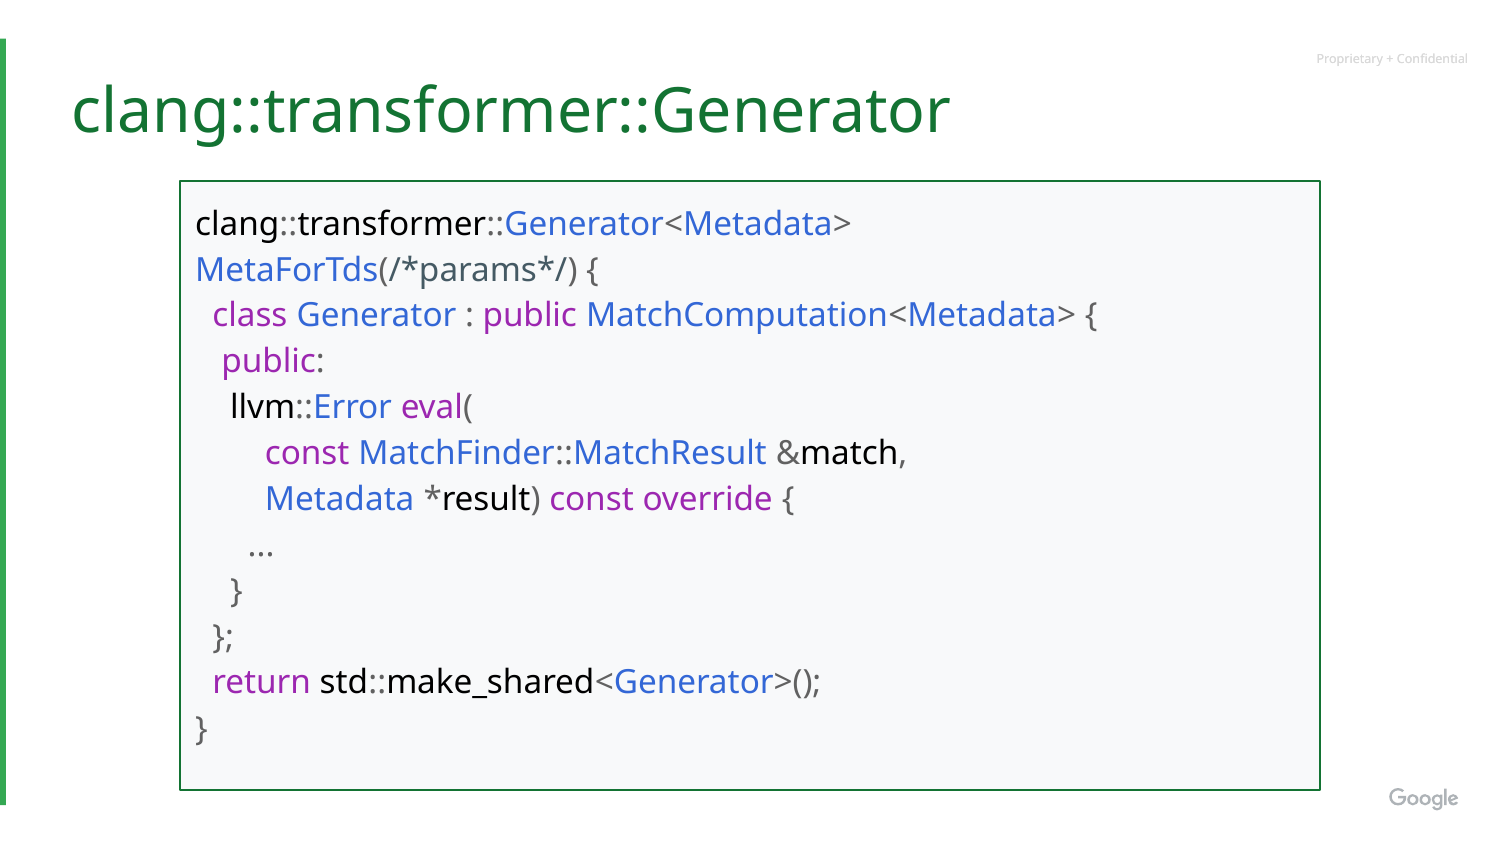

clang::transformer::Generator
# clang::transformer::Generator<Metadata>
MetaForTds(/*params*/) {
 class Generator : public MatchComputation<Metadata> {
 public:
 llvm::Error eval(
 const MatchFinder::MatchResult &match,
 Metadata *result) const override {
 ...
 }
 };
 return std::make_shared<Generator>();
}